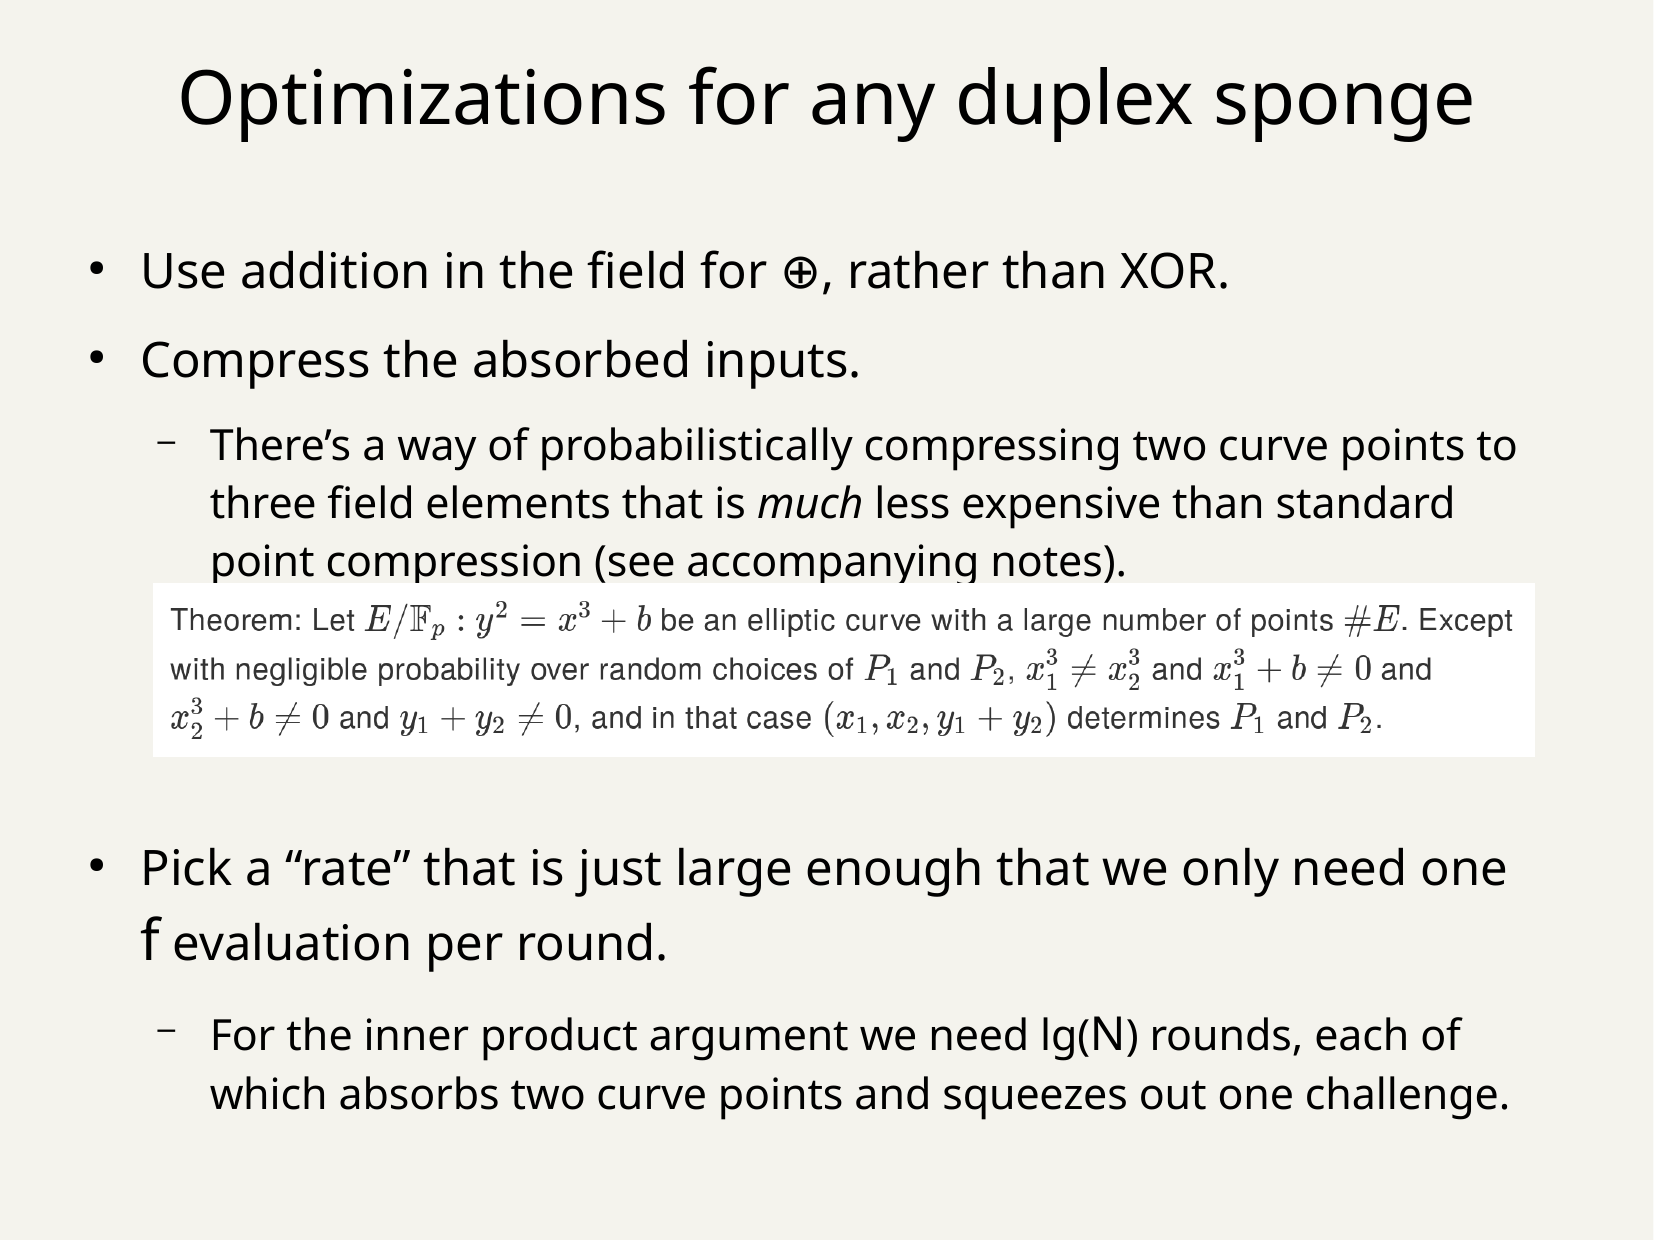

# Optimizations for any duplex sponge
Use addition in the field for ⊕, rather than XOR.
Compress the absorbed inputs.
There’s a way of probabilistically compressing two curve points to three field elements that is much less expensive than standard point compression (see accompanying notes).
Pick a “rate” that is just large enough that we only need one f evaluation per round.
For the inner product argument we need lg(N) rounds, each of which absorbs two curve points and squeezes out one challenge.